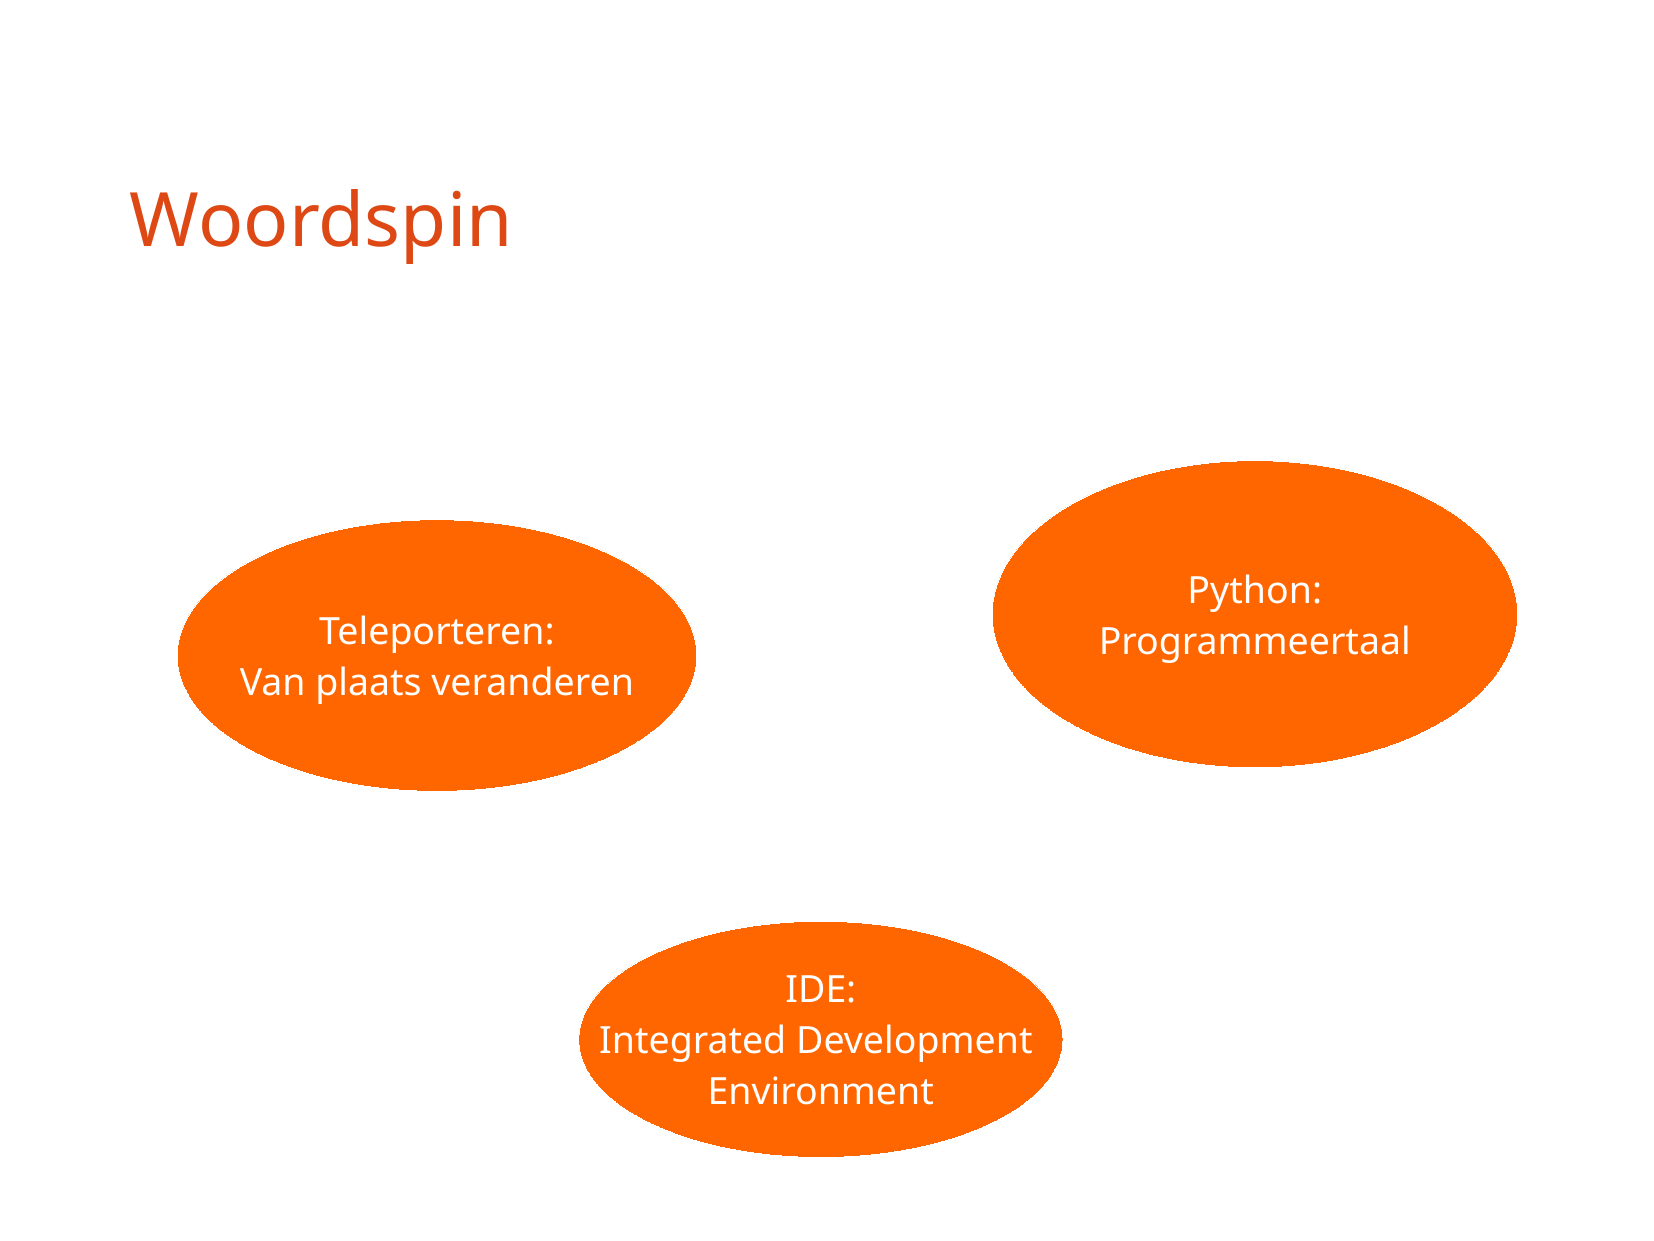

# Woordspin
Python:
Programmeertaal
Teleporteren:
Van plaats veranderen
IDE:
Integrated Development
Environment